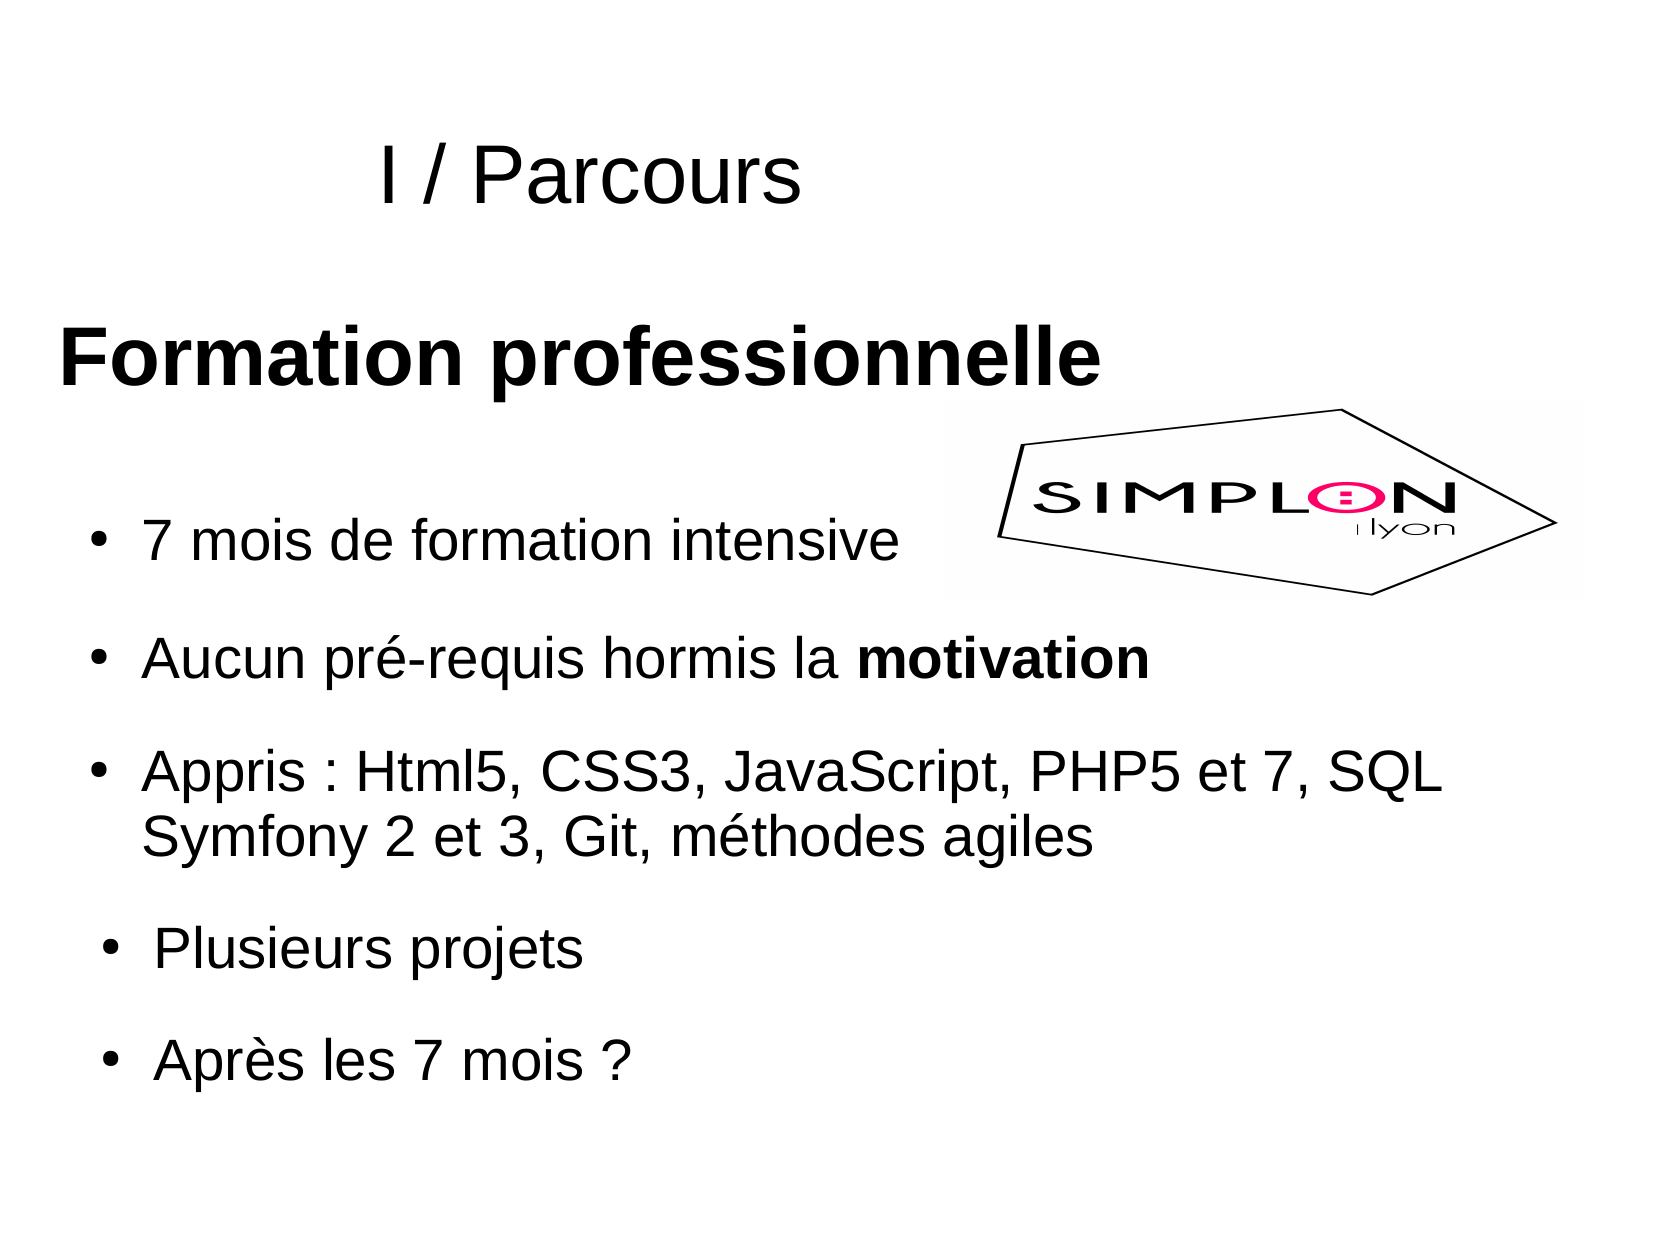

I / Parcours
# Formation professionnelle
7 mois de formation intensive
Aucun pré-requis hormis la motivation
Appris : Html5, CSS3, JavaScript, PHP5 et 7, SQL Symfony 2 et 3, Git, méthodes agiles
Plusieurs projets
Après les 7 mois ?